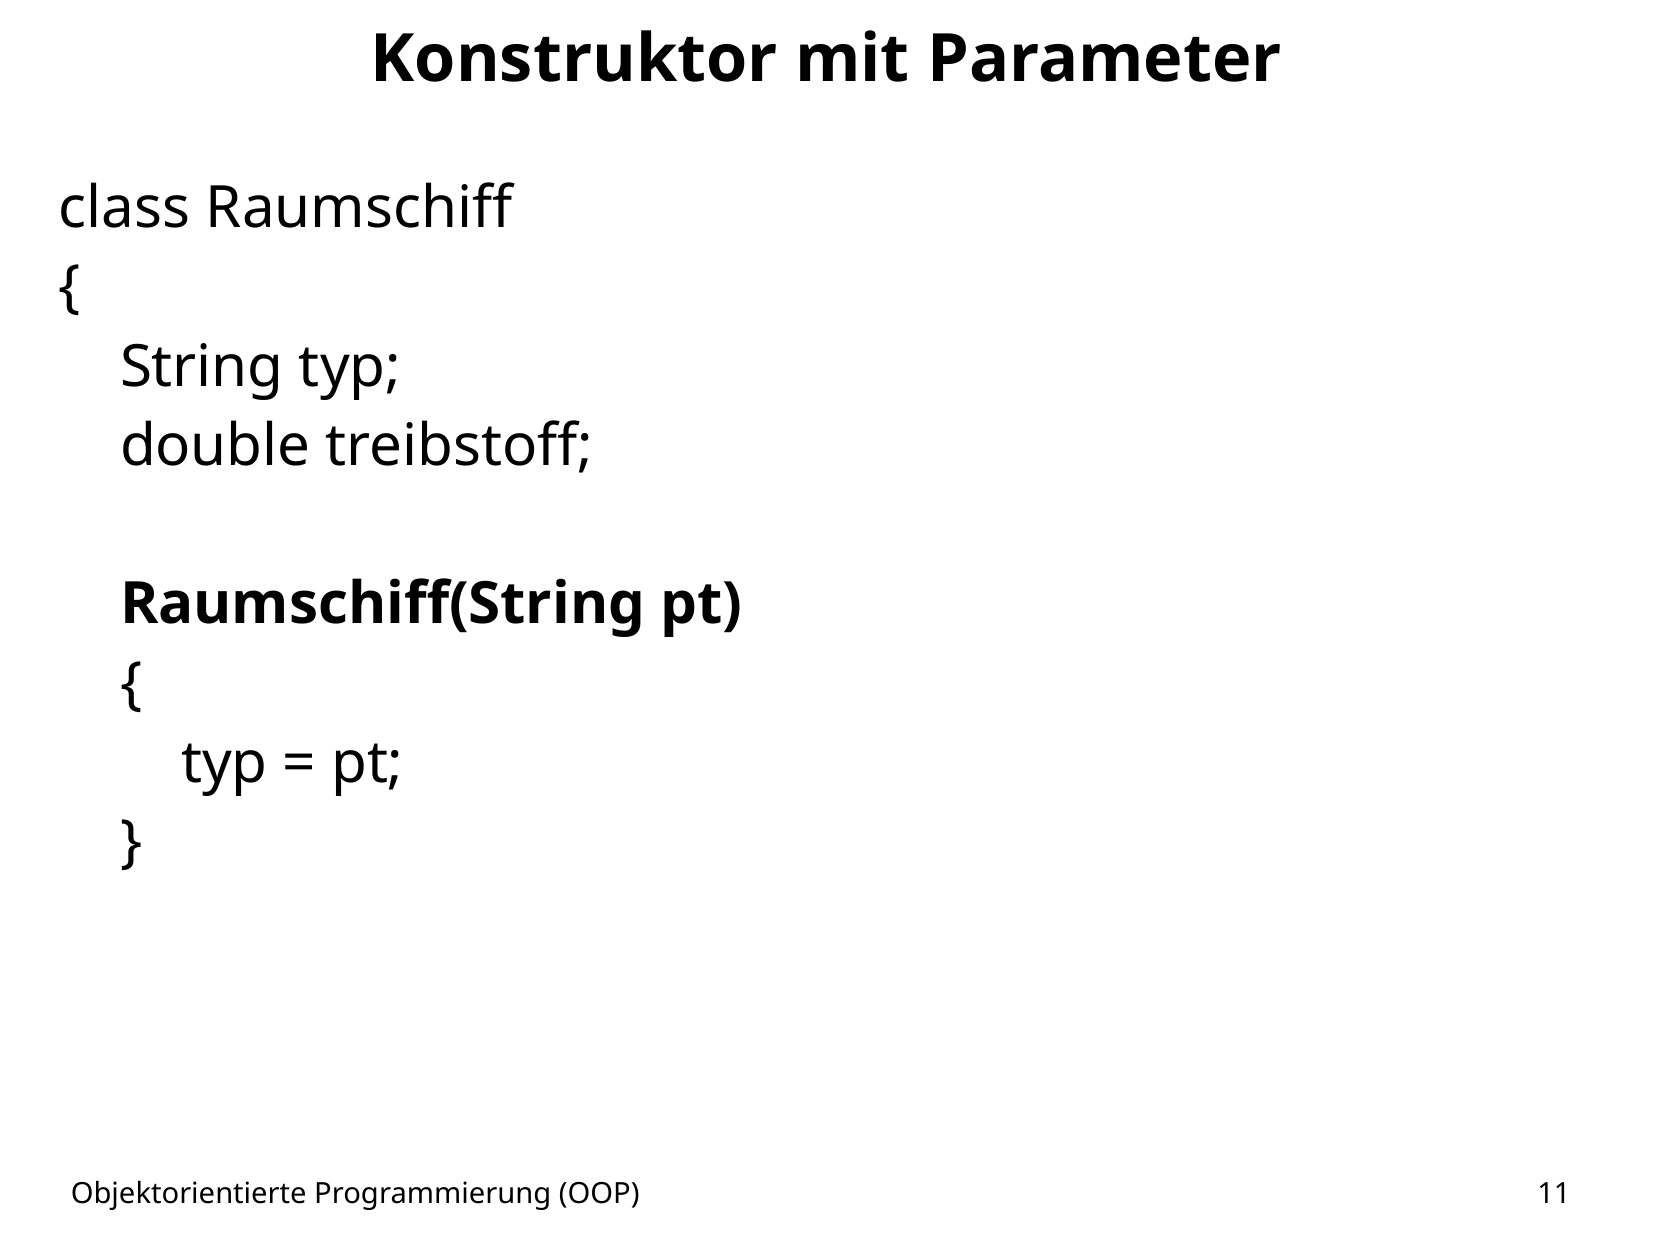

# Konstruktor mit Parameter
class Raumschiff
{
 String typ;
 double treibstoff;
 Raumschiff(String pt)
 {
 typ = pt;
 }
Objektorientierte Programmierung (OOP)
11